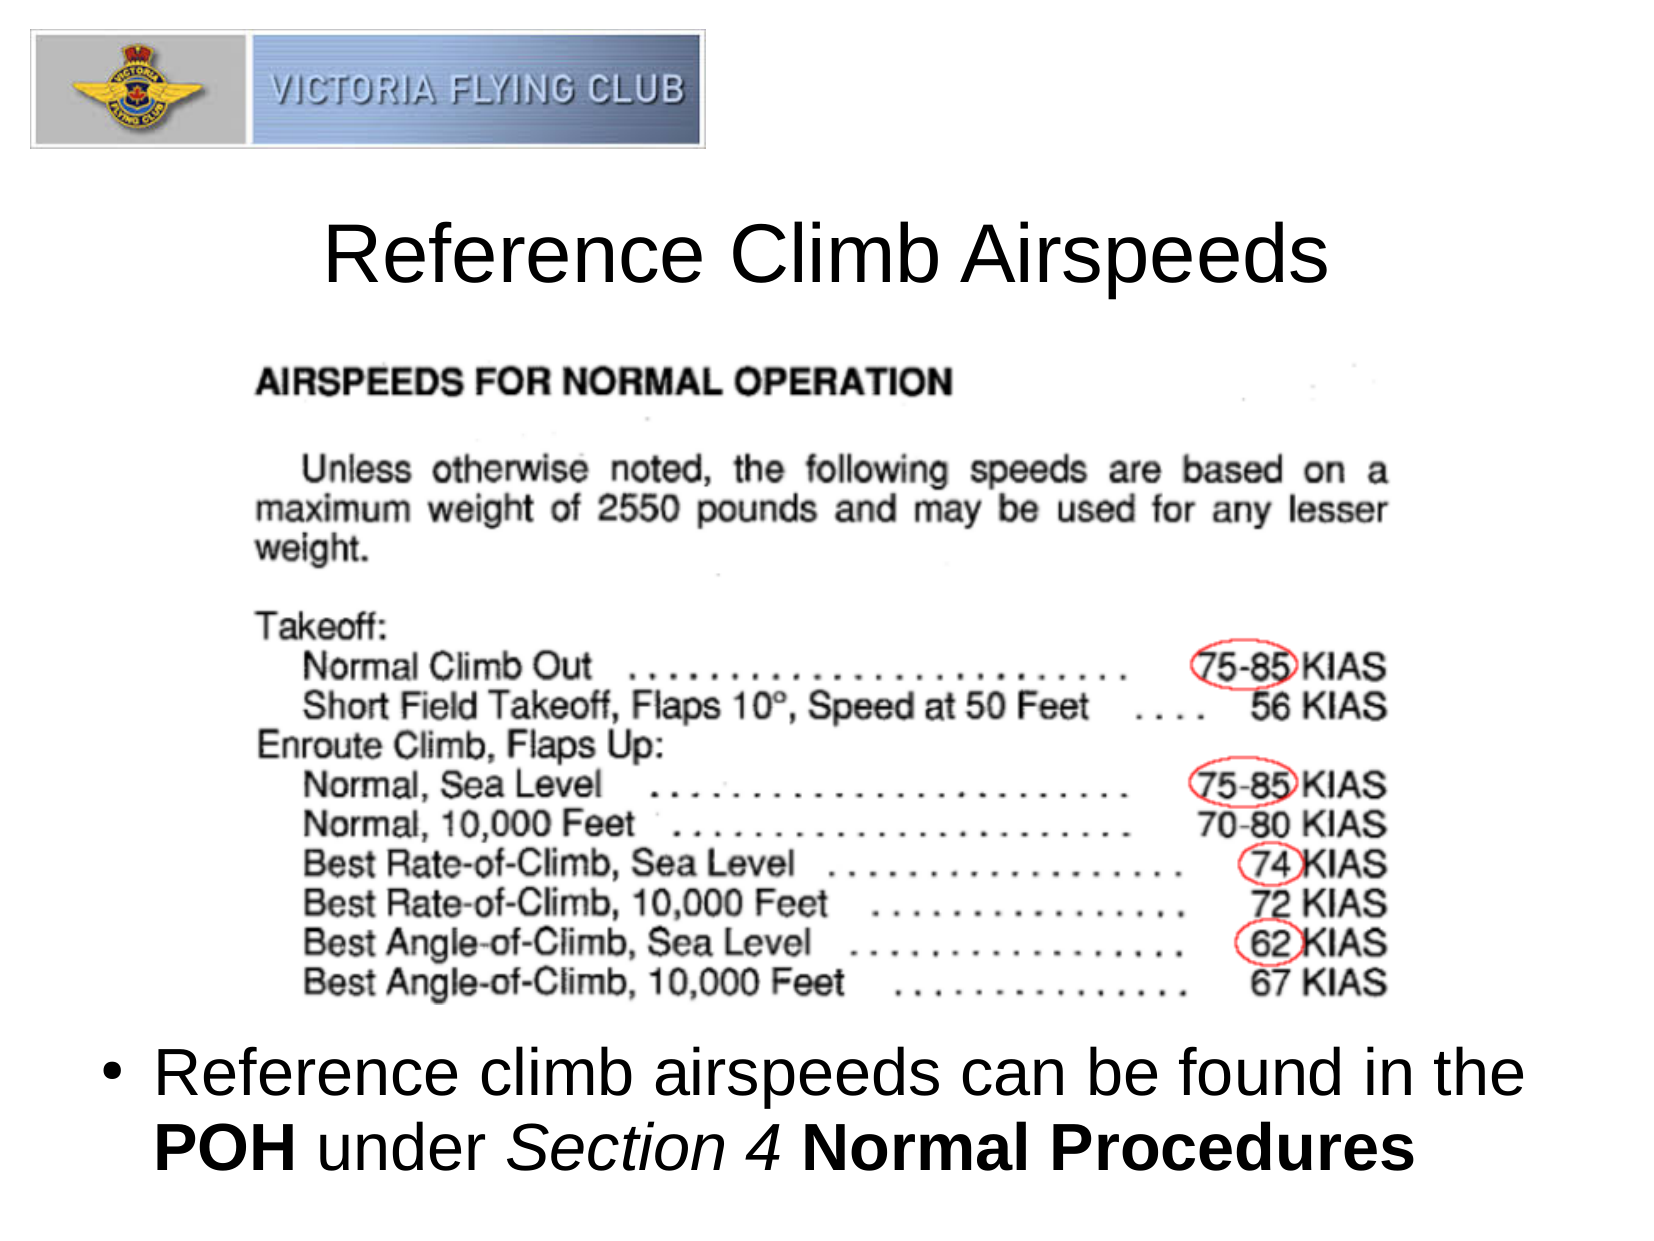

# Reference Climb Airspeeds
Reference climb airspeeds can be found in the POH under Section 4 Normal Procedures